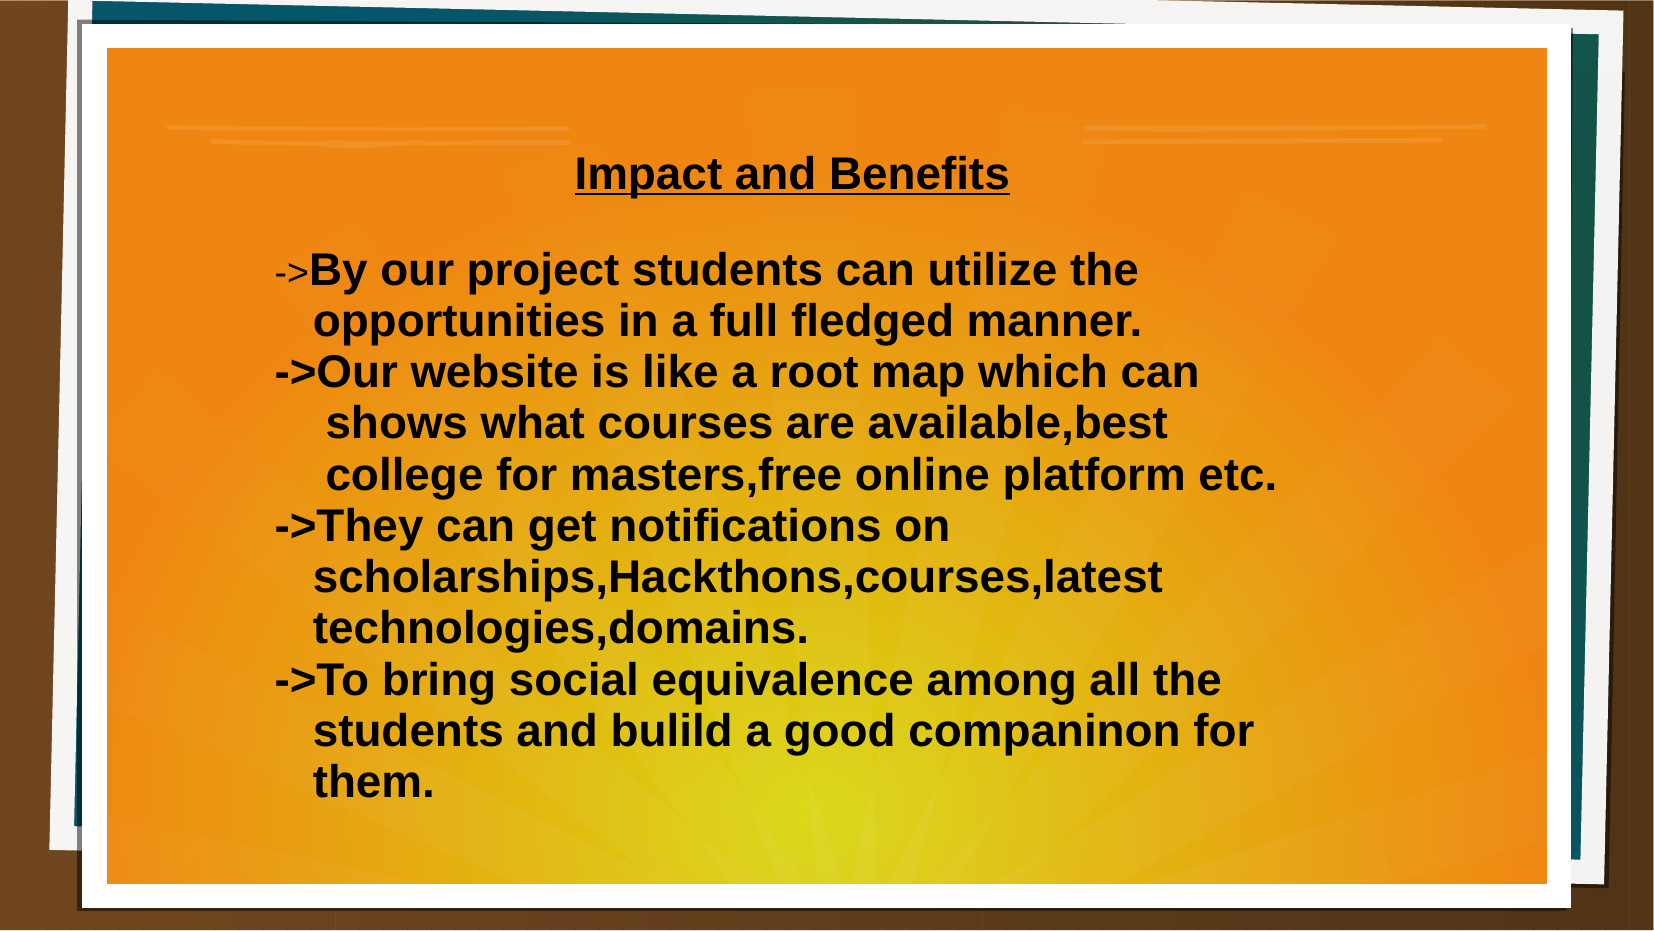

Impact and Benefits
->By our project students can utilize the opportunities in a full fledged manner.
->Our website is like a root map which can shows what courses are available,best college for masters,free online platform etc.
->They can get notifications on scholarships,Hackthons,courses,latest technologies,domains.
->To bring social equivalence among all the students and bulild a good companinon for them.